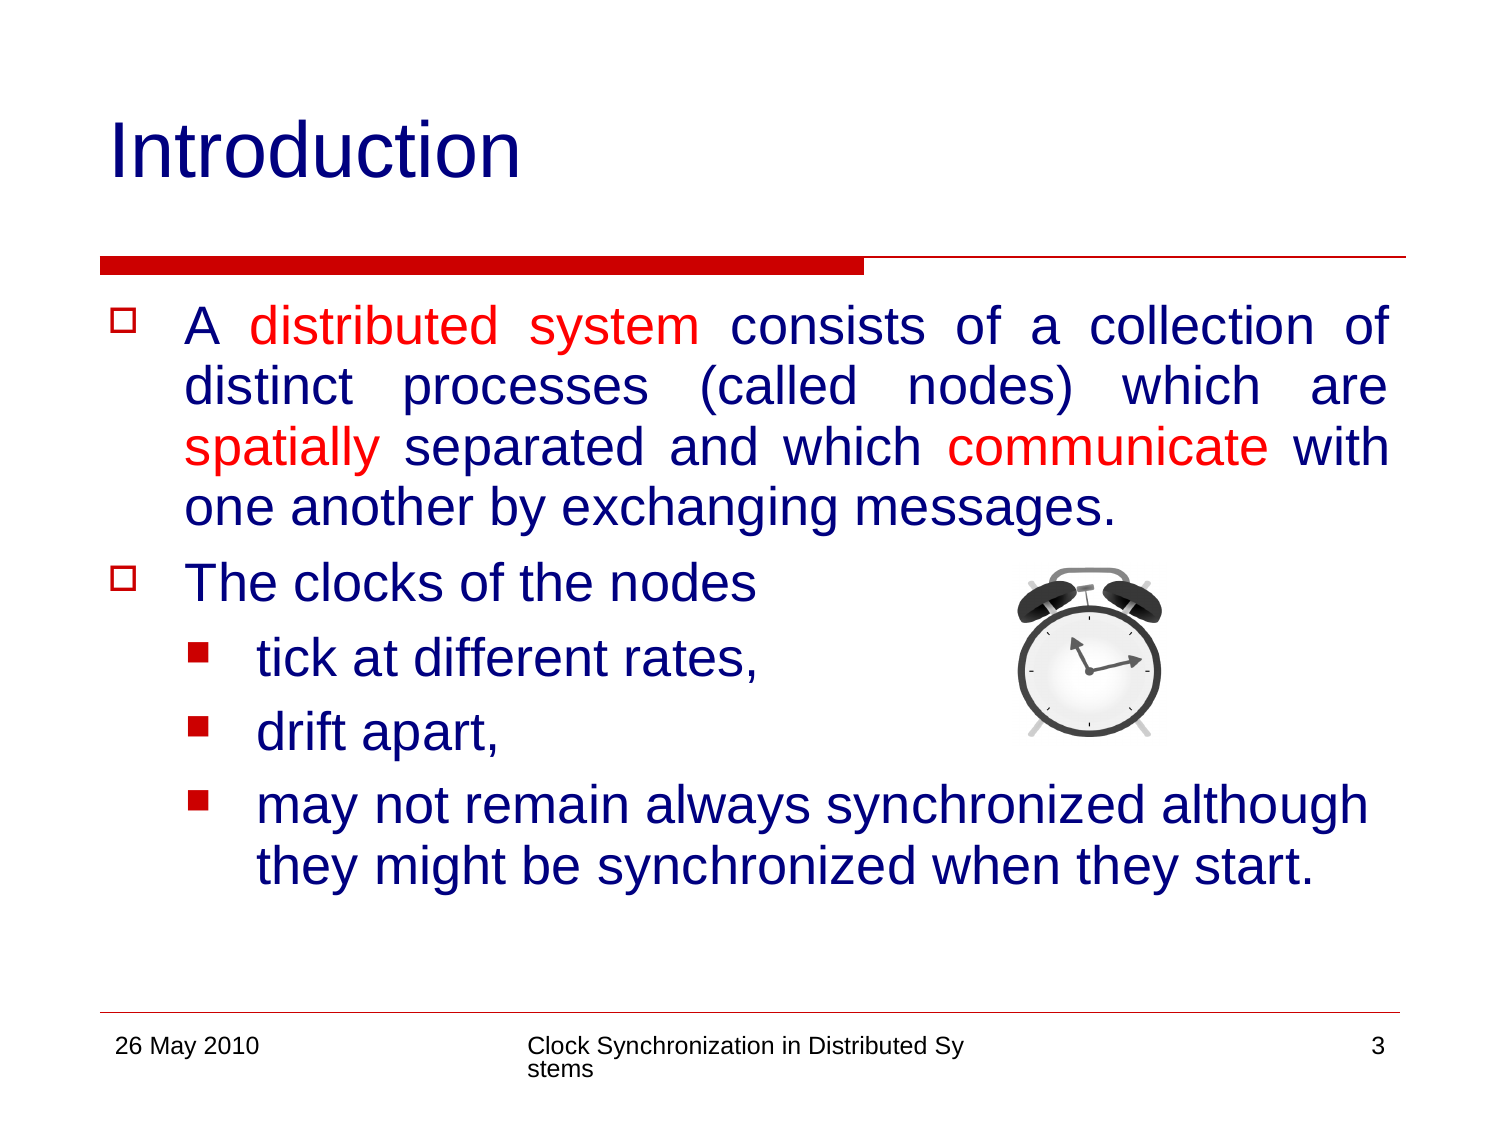

# Introduction
A distributed system consists of a collection of distinct processes (called nodes) which are spatially separated and which communicate with one another by exchanging messages.
The clocks of the nodes
tick at different rates,
drift apart,
may not remain always synchronized although they might be synchronized when they start.
26 May 2010
Clock Synchronization in Distributed Systems
3